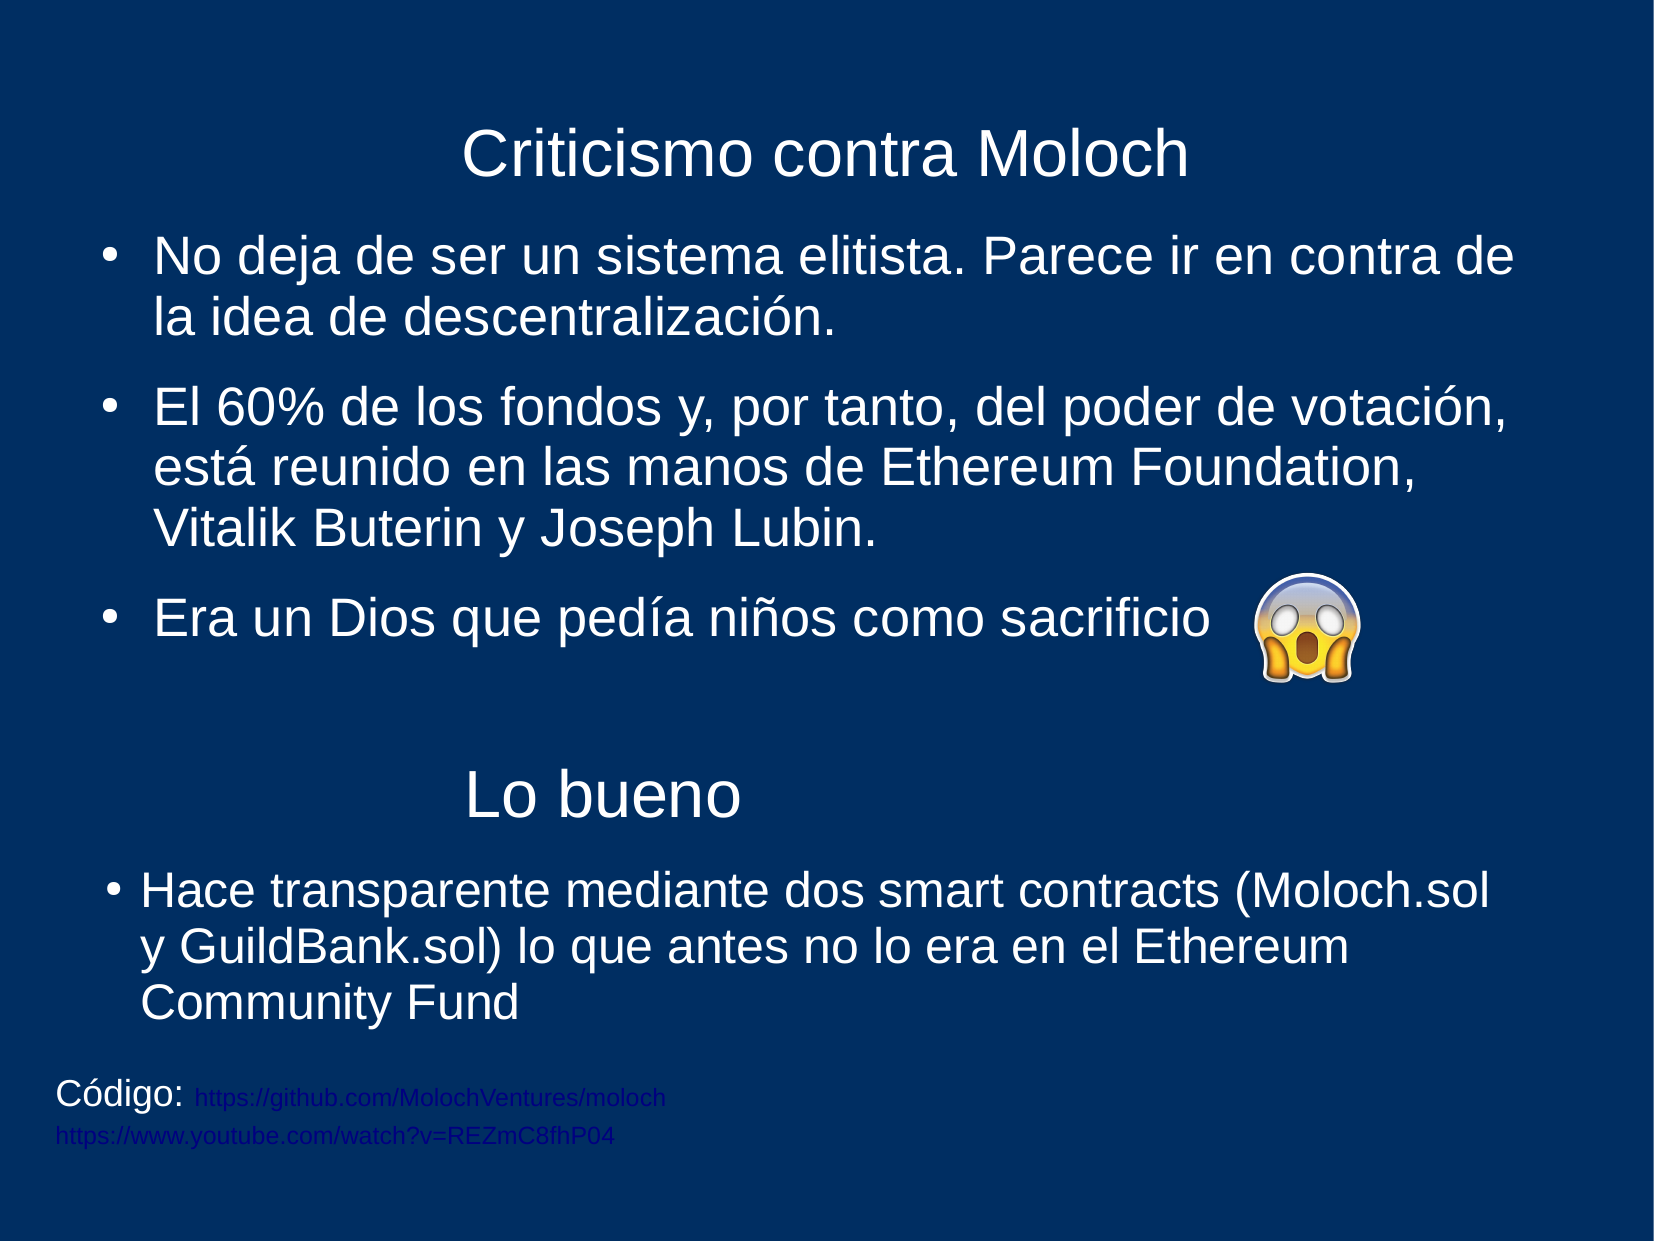

# Criticismo contra Moloch
No deja de ser un sistema elitista. Parece ir en contra de la idea de descentralización.
El 60% de los fondos y, por tanto, del poder de votación, está reunido en las manos de Ethereum Foundation, Vitalik Buterin y Joseph Lubin.
Era un Dios que pedía niños como sacrificio
Lo bueno
Hace transparente mediante dos smart contracts (Moloch.sol y GuildBank.sol) lo que antes no lo era en el Ethereum Community Fund
Código: https://github.com/MolochVentures/moloch
https://www.youtube.com/watch?v=REZmC8fhP04